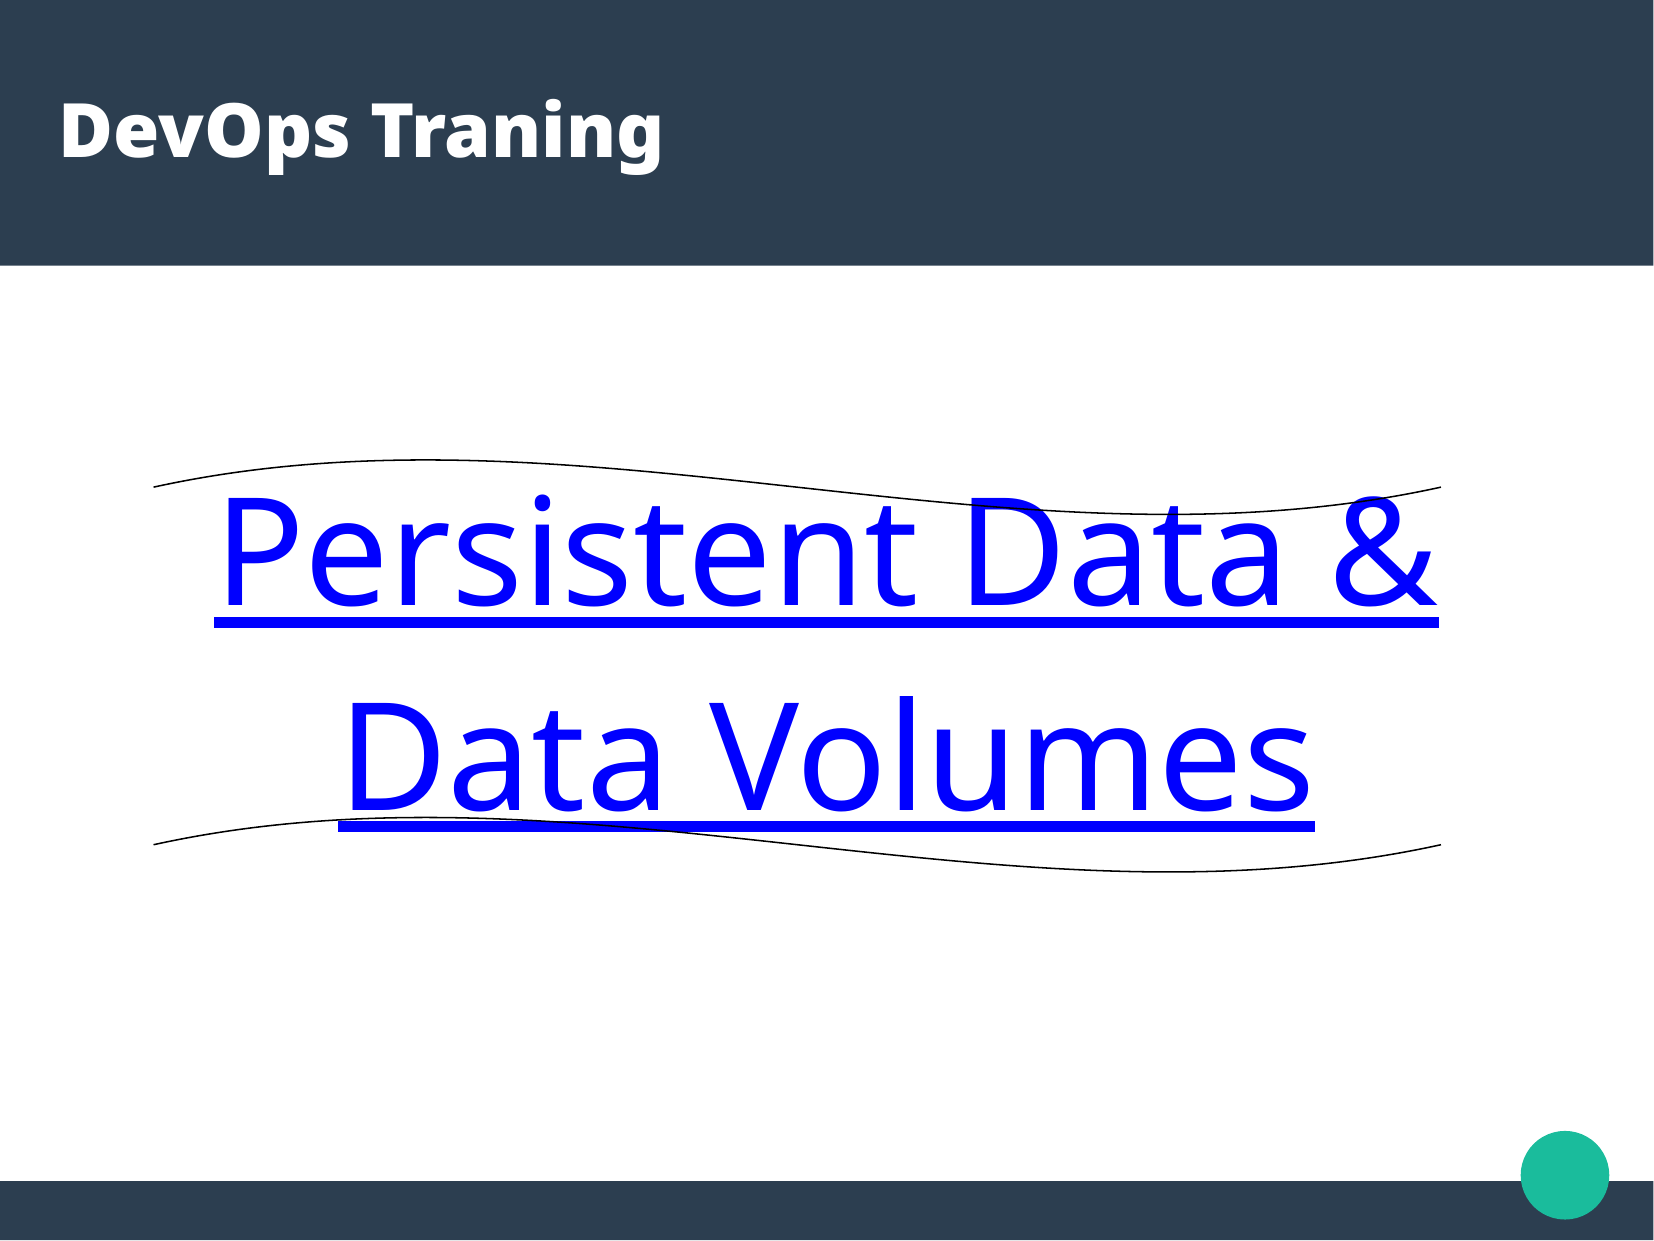

# DevOps Traning
Persistent Data & Data Volumes